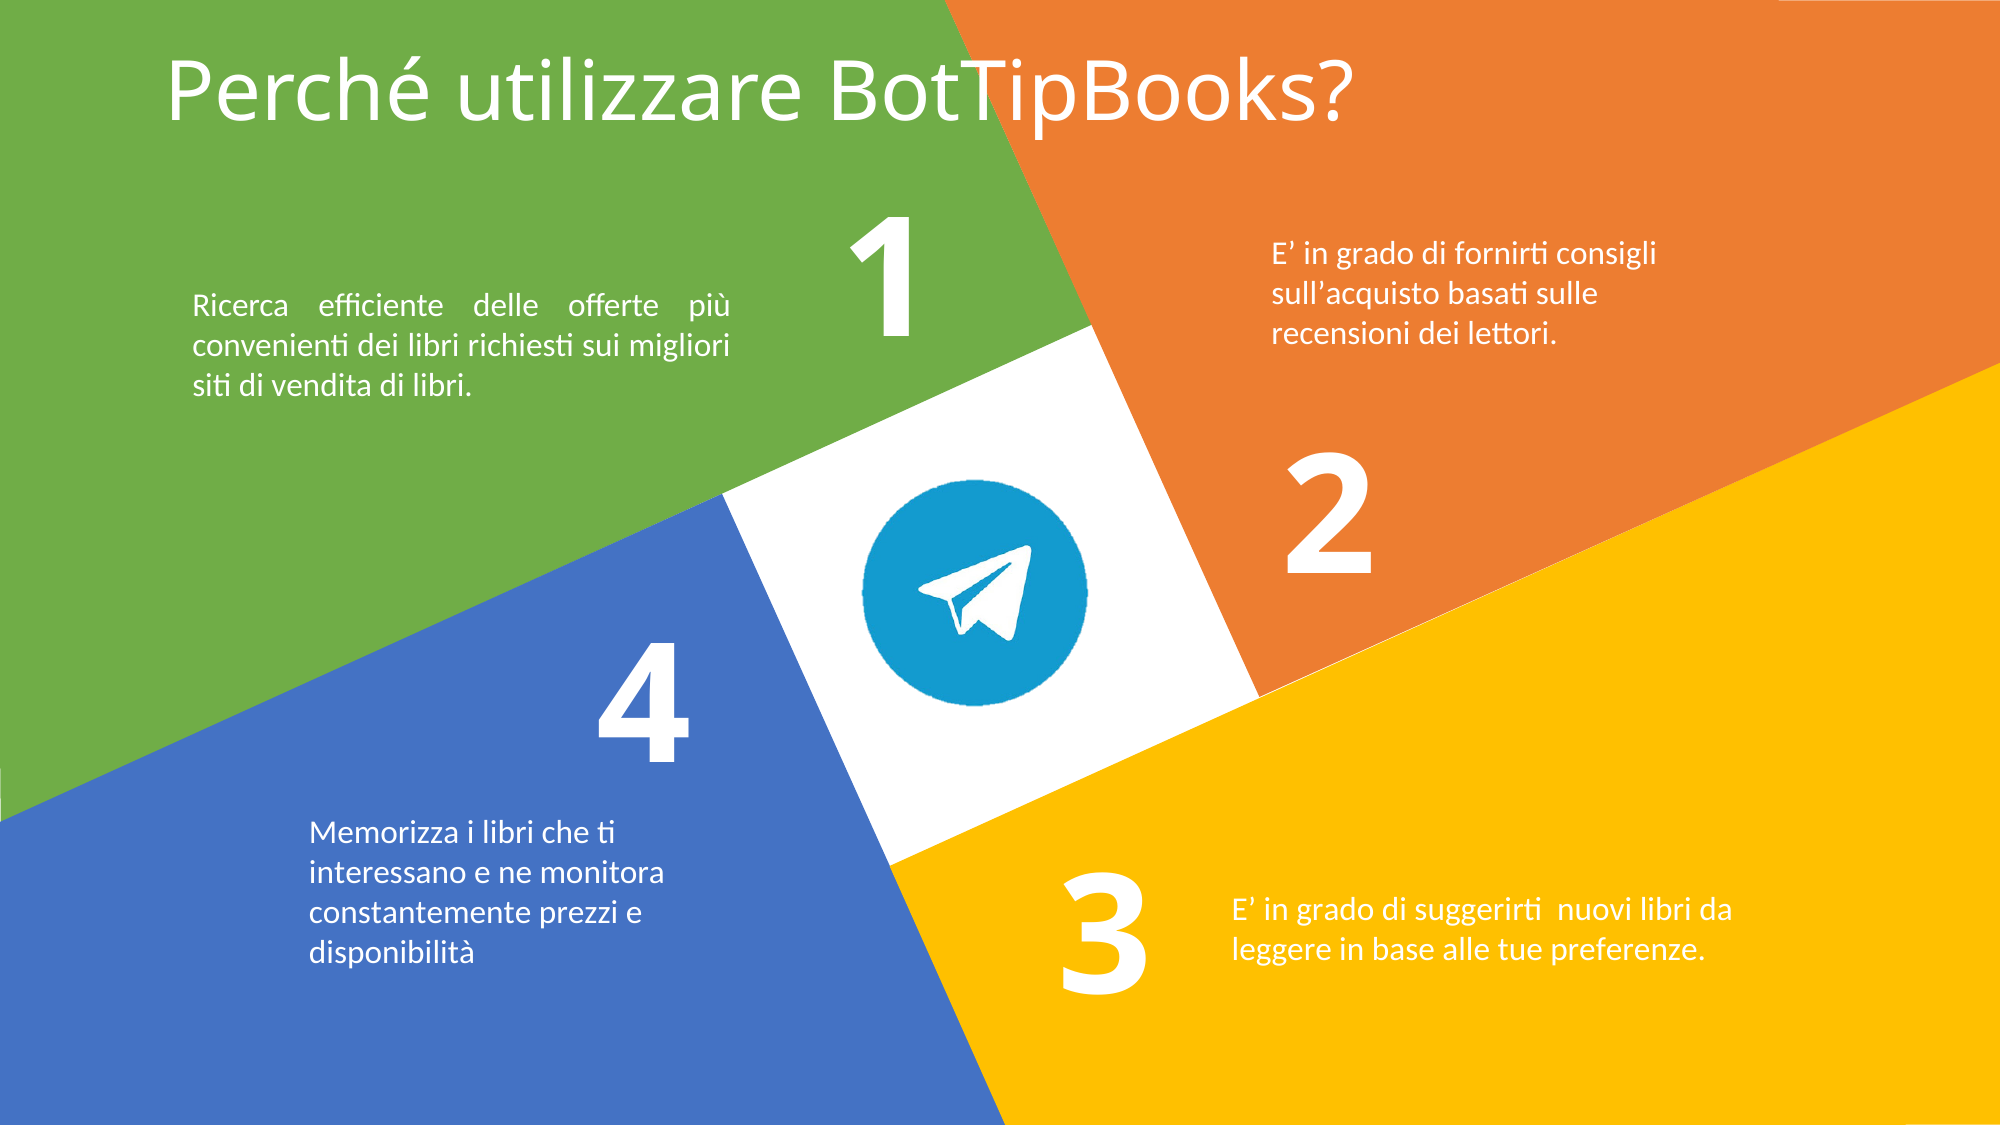

Perché utilizzare BotTipBooks?
1
E’ in grado di fornirti consigli sull’acquisto basati sulle recensioni dei lettori.
Ricerca efficiente delle offerte più convenienti dei libri richiesti sui migliori siti di vendita di libri.
2
4
Memorizza i libri che ti interessano e ne monitora constantemente prezzi e disponibilità
3
E’ in grado di suggerirti nuovi libri da leggere in base alle tue preferenze.